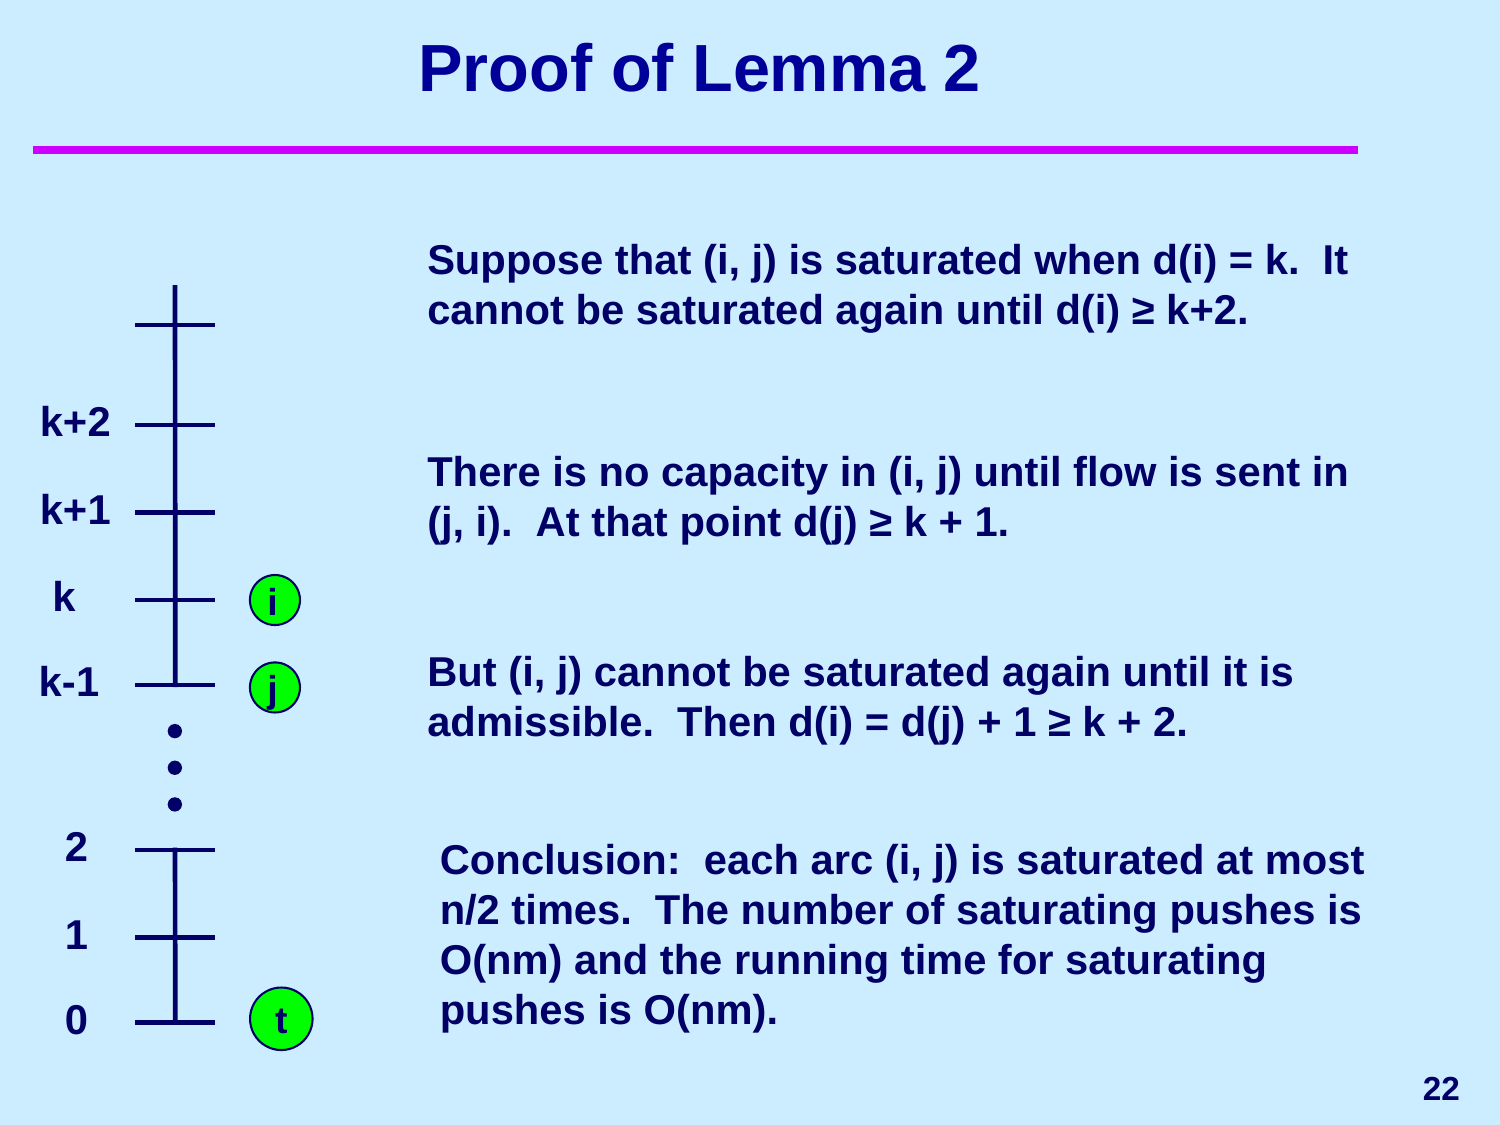

# Proof of Lemma 2
Suppose that (i, j) is saturated when d(i) = k. It cannot be saturated again until d(i) ≥ k+2.
k+2
k+1
k
 k-1
2
1
0
t
There is no capacity in (i, j) until flow is sent in (j, i). At that point d(j) ≥ k + 1.
i
But (i, j) cannot be saturated again until it is admissible. Then d(i) = d(j) + 1 ≥ k + 2.
j
Conclusion: each arc (i, j) is saturated at most n/2 times. The number of saturating pushes is O(nm) and the running time for saturating pushes is O(nm).